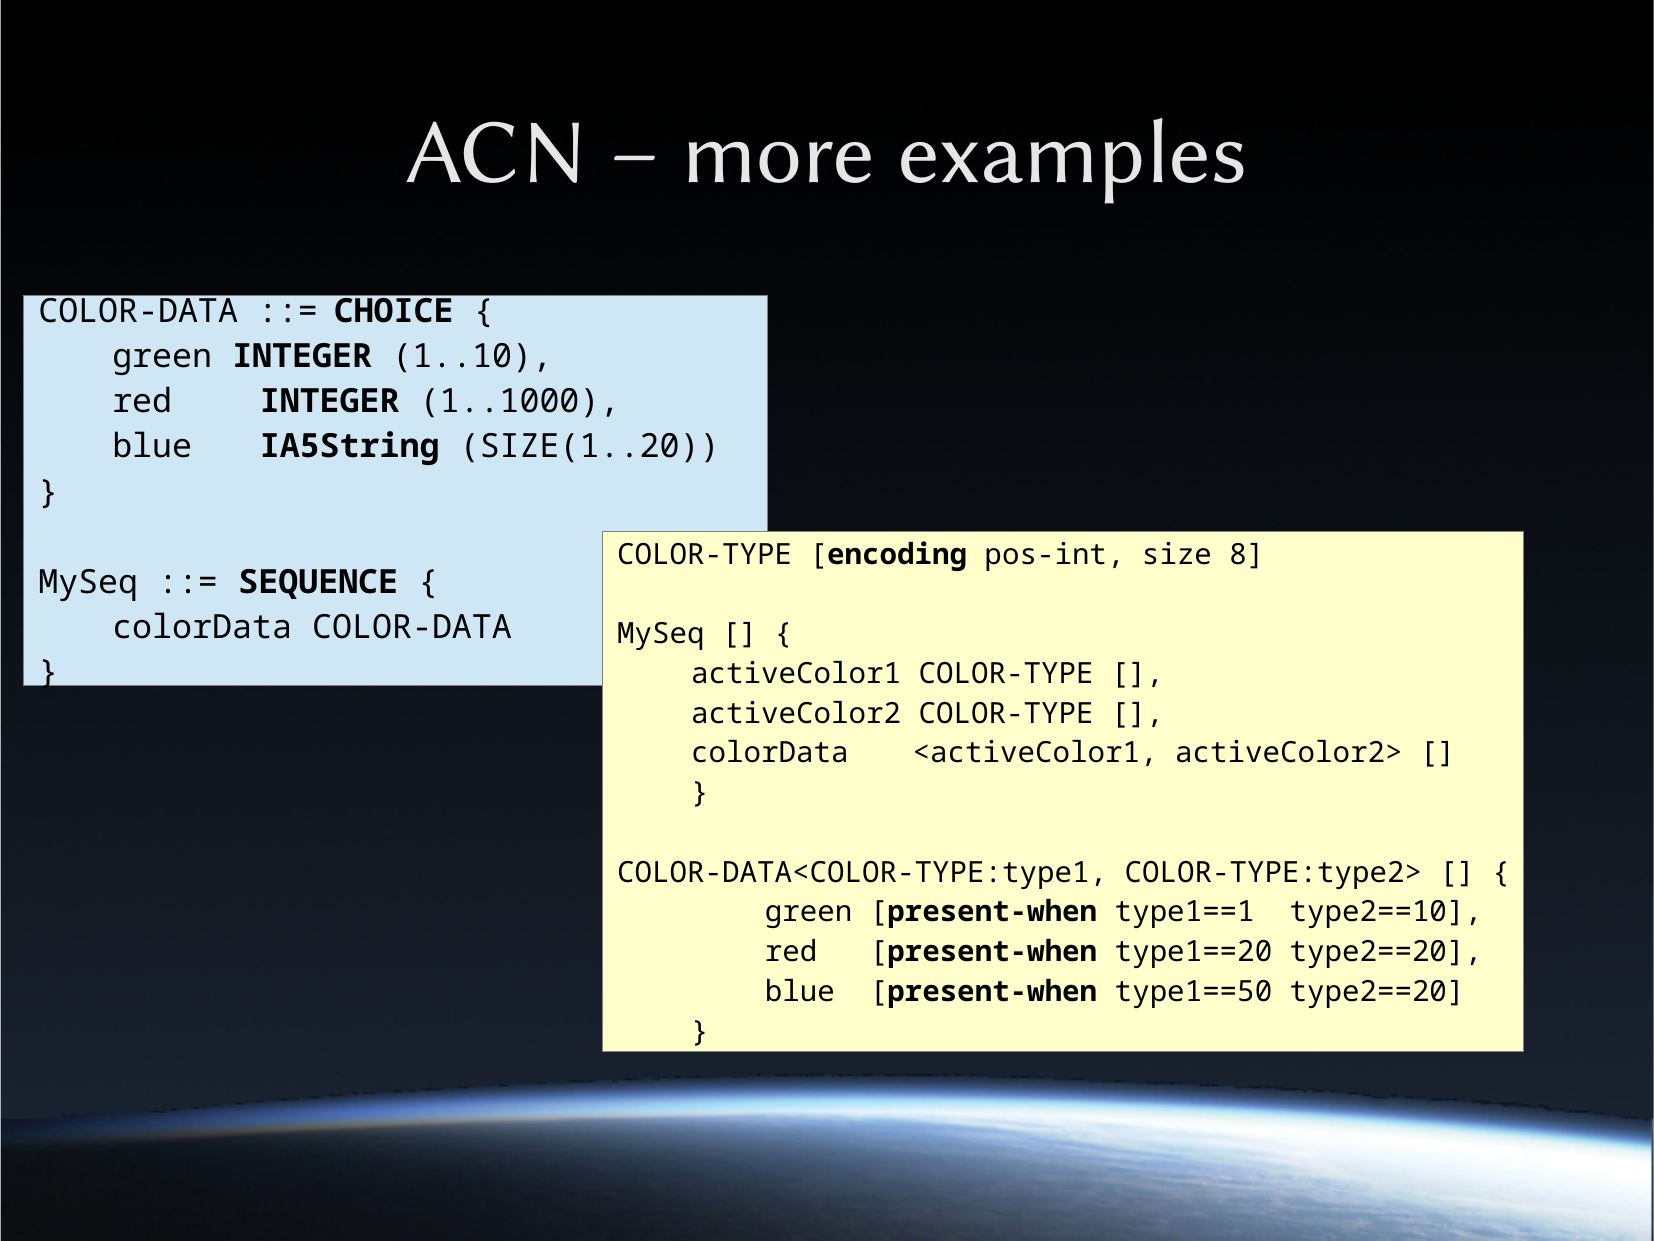

# ACN – more examples
COLOR-DATA ::=	CHOICE {
	green INTEGER (1..10),
	red 	INTEGER (1..1000),
	blue 	IA5String (SIZE(1..20))
}
MySeq ::= SEQUENCE {
	colorData COLOR-DATA
}
COLOR-TYPE [encoding pos-int, size 8]
MySeq [] {
	activeColor1 COLOR-TYPE [],
	activeColor2 COLOR-TYPE [],
	colorData 	<activeColor1, activeColor2> []
	}
COLOR-DATA<COLOR-TYPE:type1, COLOR-TYPE:type2> [] {
		green [present-when type1==1 type2==10],
		red [present-when type1==20 type2==20],
		blue [present-when type1==50 type2==20]
	}